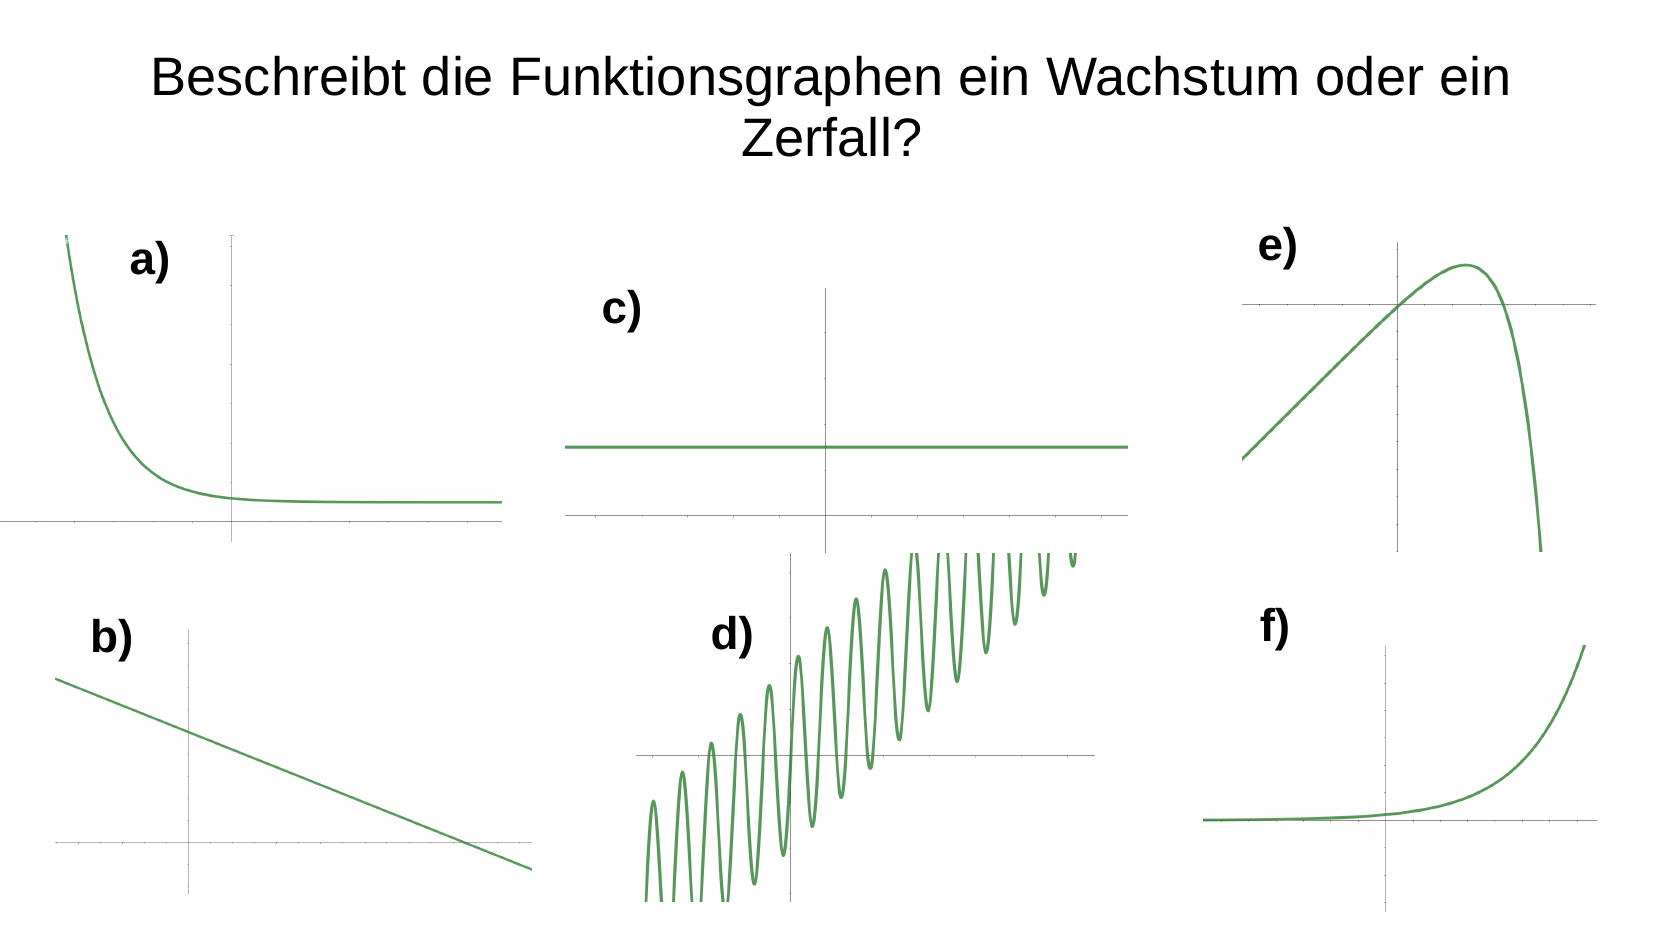

Beschreibt die Funktionsgraphen ein Wachstum oder ein Zerfall?
e)
a)
c)
f)
d)
b)